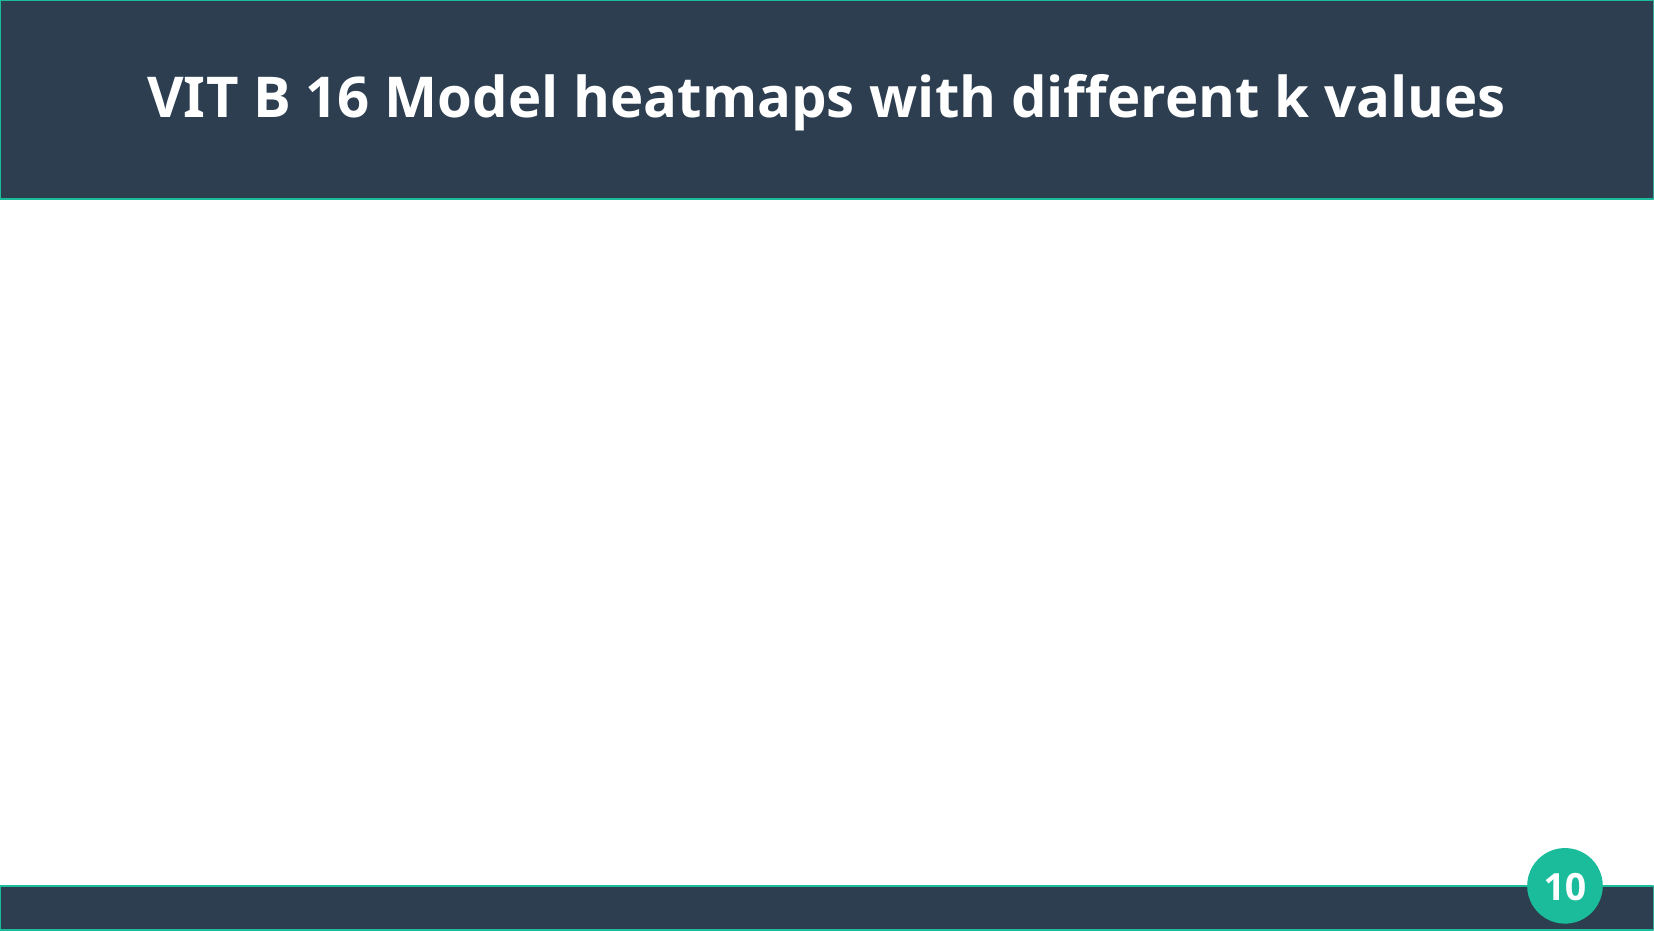

# VIT B 16 Model heatmaps with different k values
10